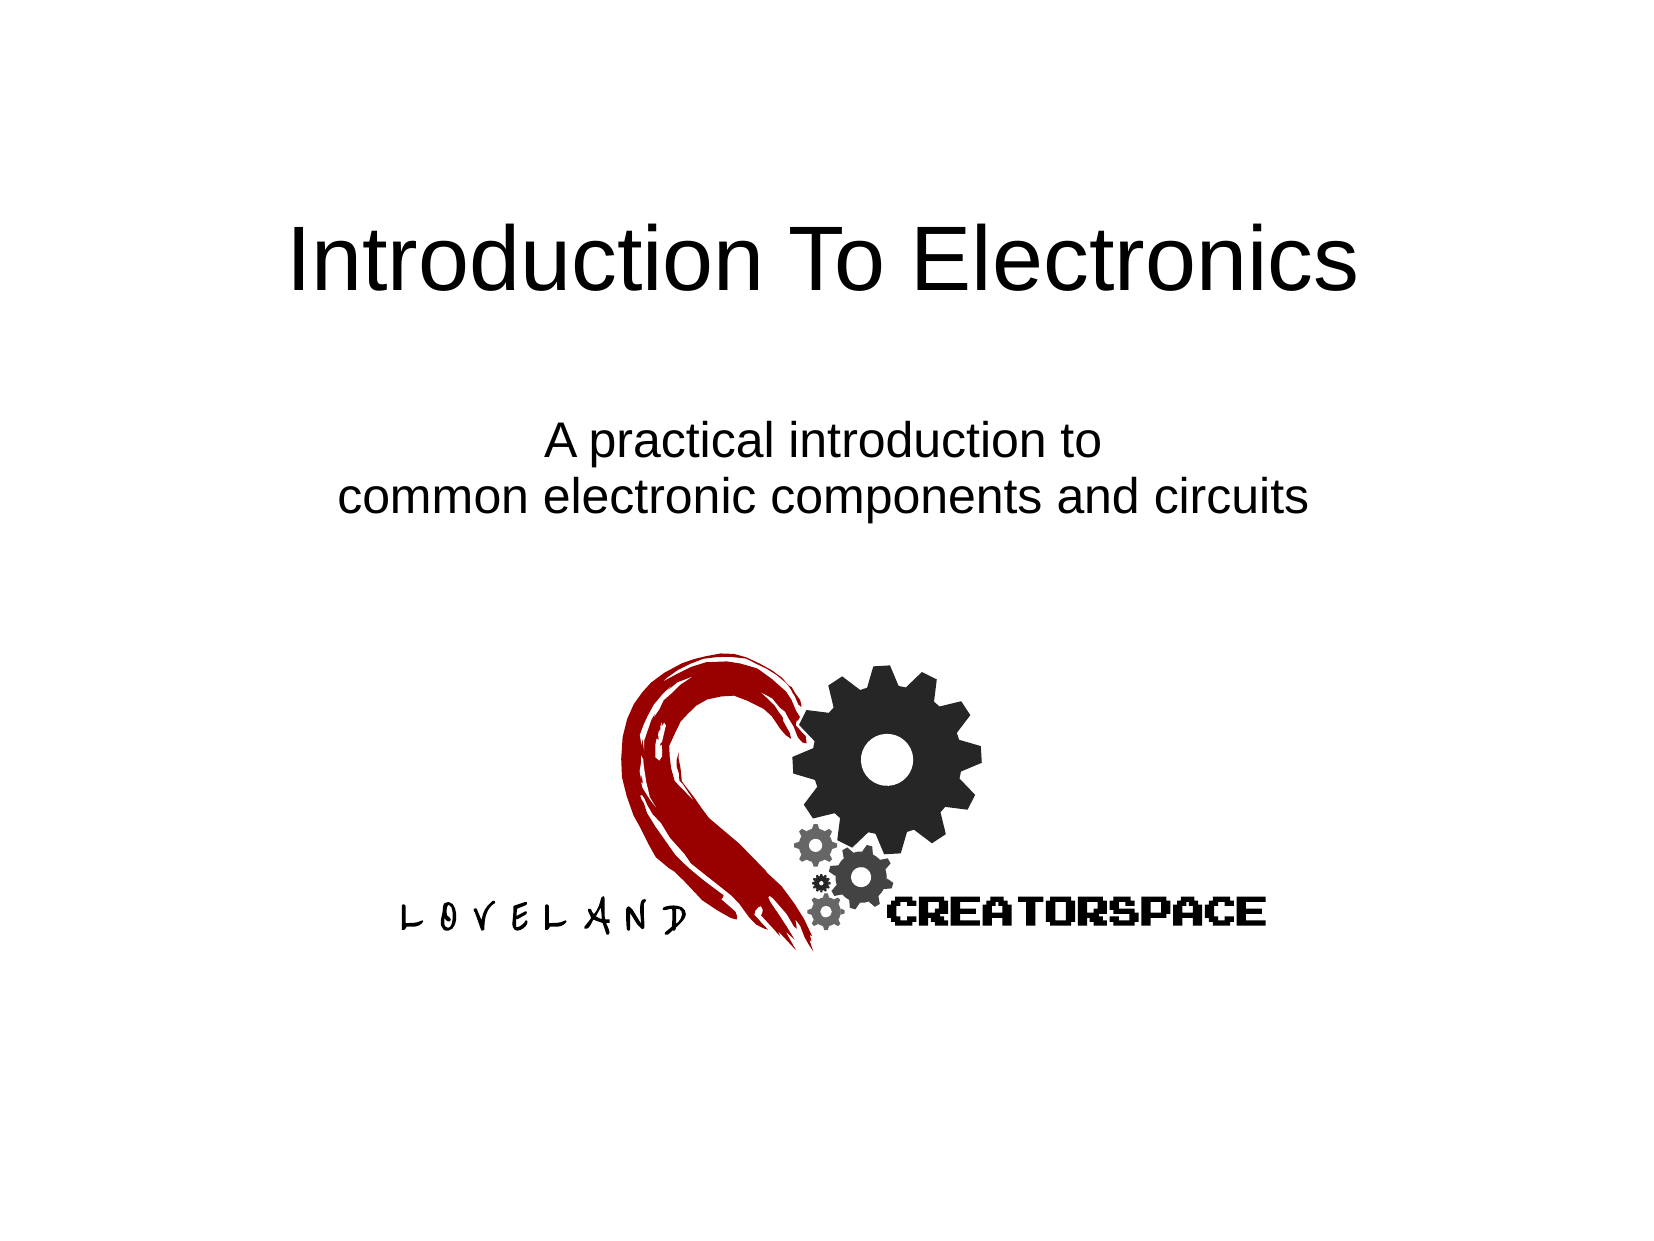

# Introduction To Electronics A practical introduction to common electronic components and circuits